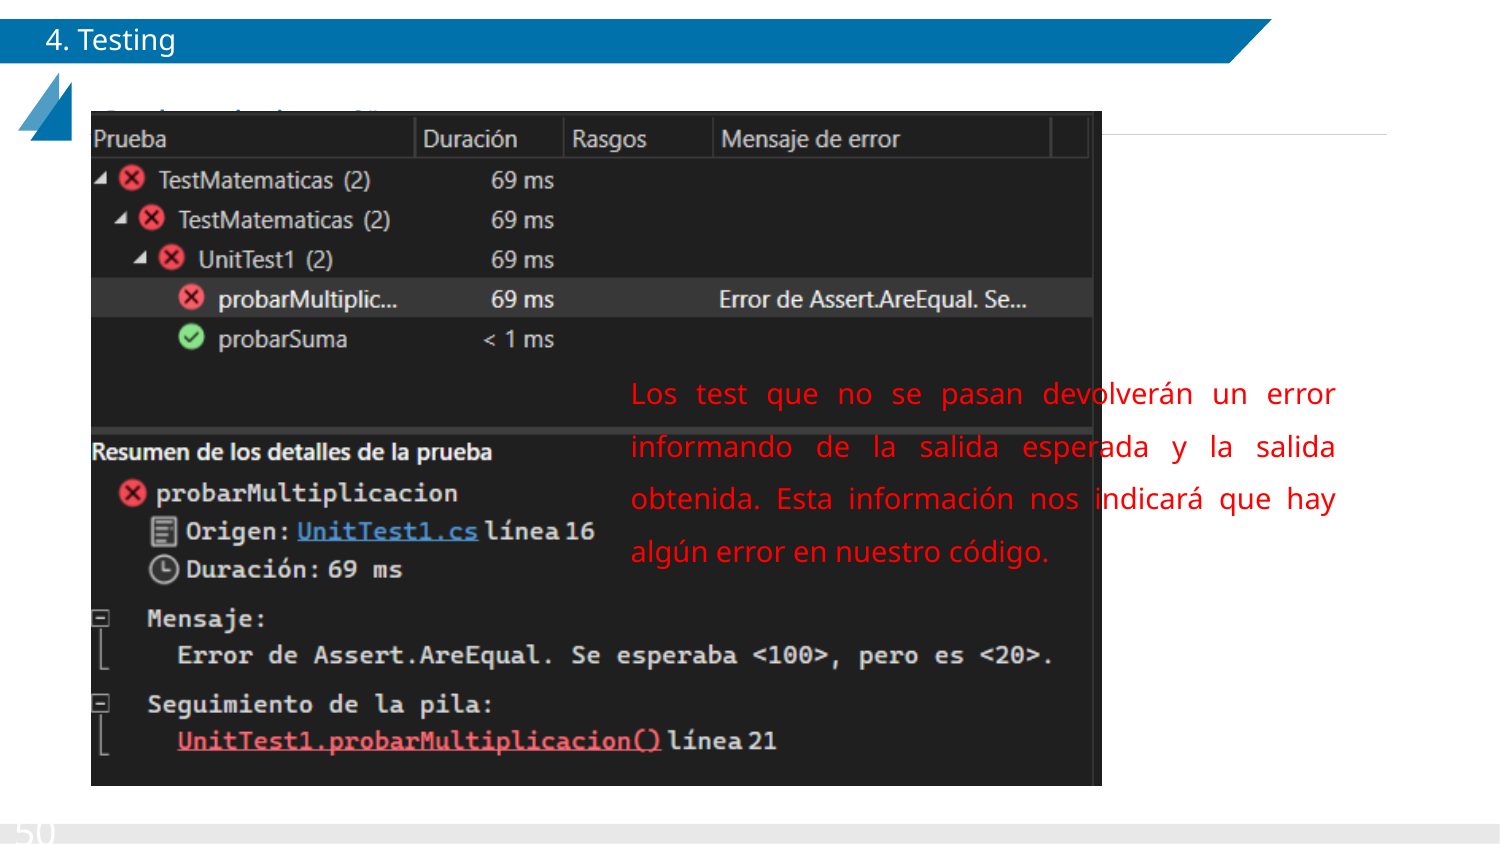

# 4. Testing
Pruebas unitarias en C#
Vamos a lanzar estos test…
Los test que no se pasan devolverán un error informando de la salida esperada y la salida obtenida. Esta información nos indicará que hay algún error en nuestro código.